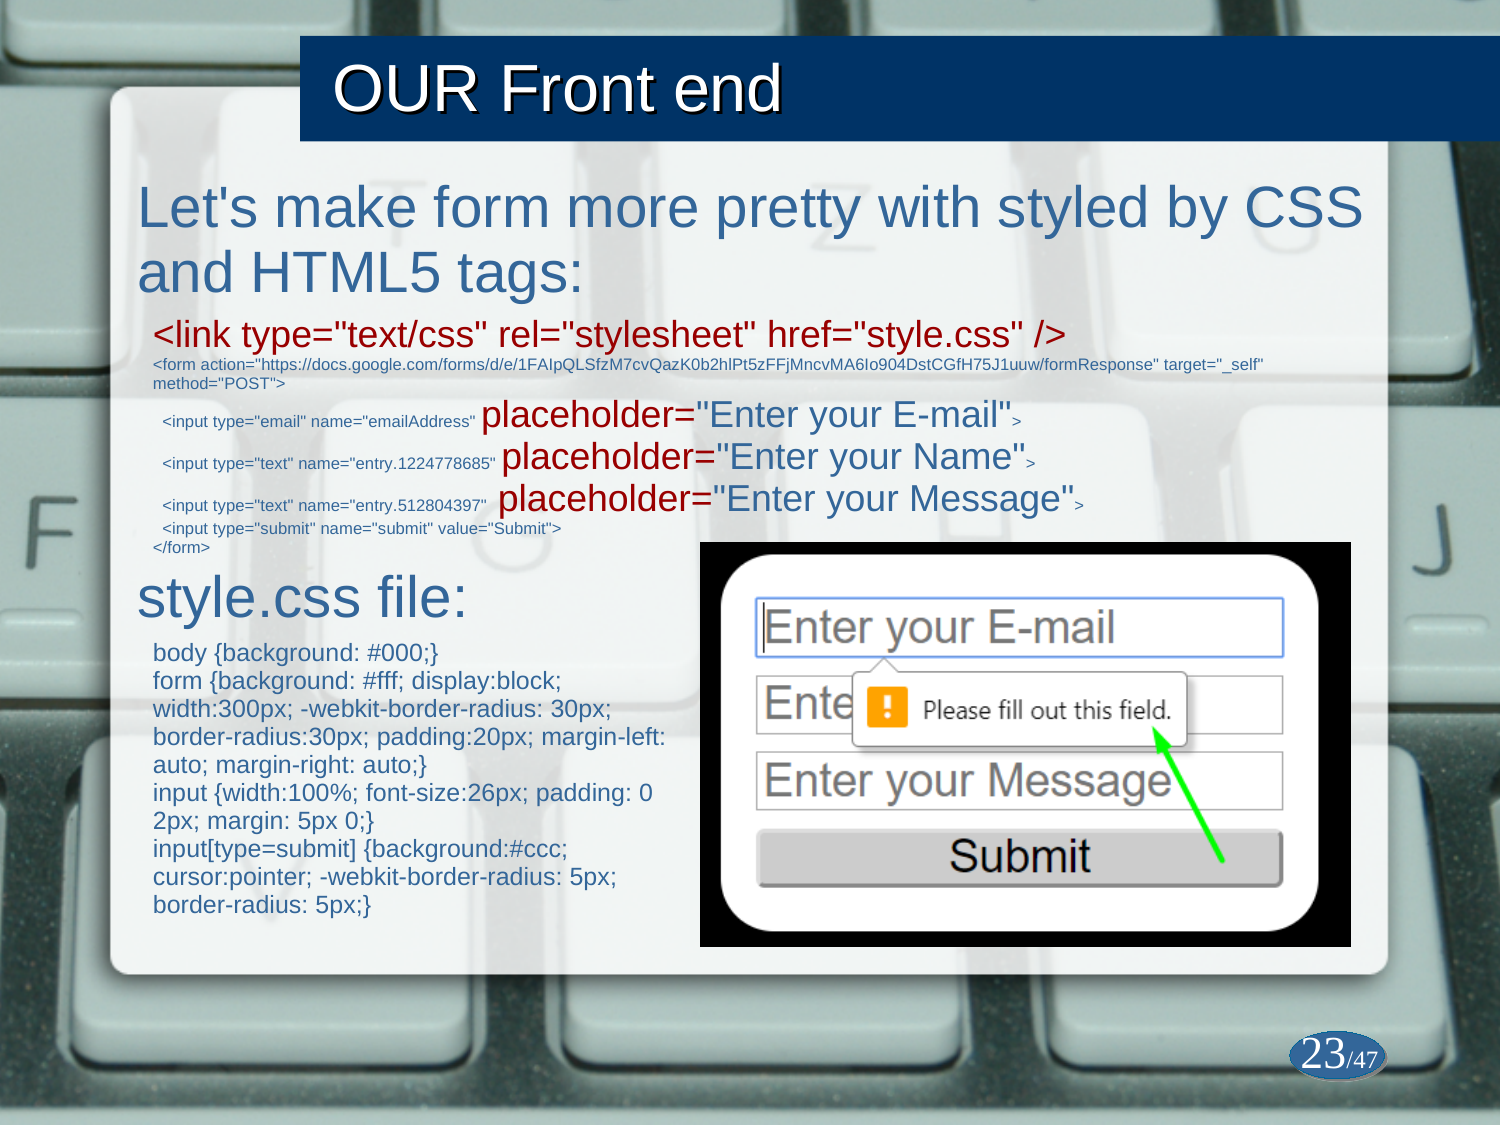

# OUR Front end
Let's make form more pretty with styled by CSS
and HTML5 tags:
style.css file:
<link type="text/css" rel="stylesheet" href="style.css" />
<form action="https://docs.google.com/forms/d/e/1FAIpQLSfzM7cvQazK0b2hlPt5zFFjMncvMA6Io904DstCGfH75J1uuw/formResponse" target="_self" method="POST">
 <input type="email" name="emailAddress" placeholder="Enter your E-mail">
 <input type="text" name="entry.1224778685" placeholder="Enter your Name">
 <input type="text" name="entry.512804397" placeholder="Enter your Message">
 <input type="submit" name="submit" value="Submit">
</form>
body {background: #000;}
form {background: #fff; display:block; width:300px; -webkit-border-radius: 30px; border-radius:30px; padding:20px; margin-left: auto; margin-right: auto;}
input {width:100%; font-size:26px; padding: 0 2px; margin: 5px 0;}
input[type=submit] {background:#ccc; cursor:pointer; -webkit-border-radius: 5px; border-radius: 5px;}
23